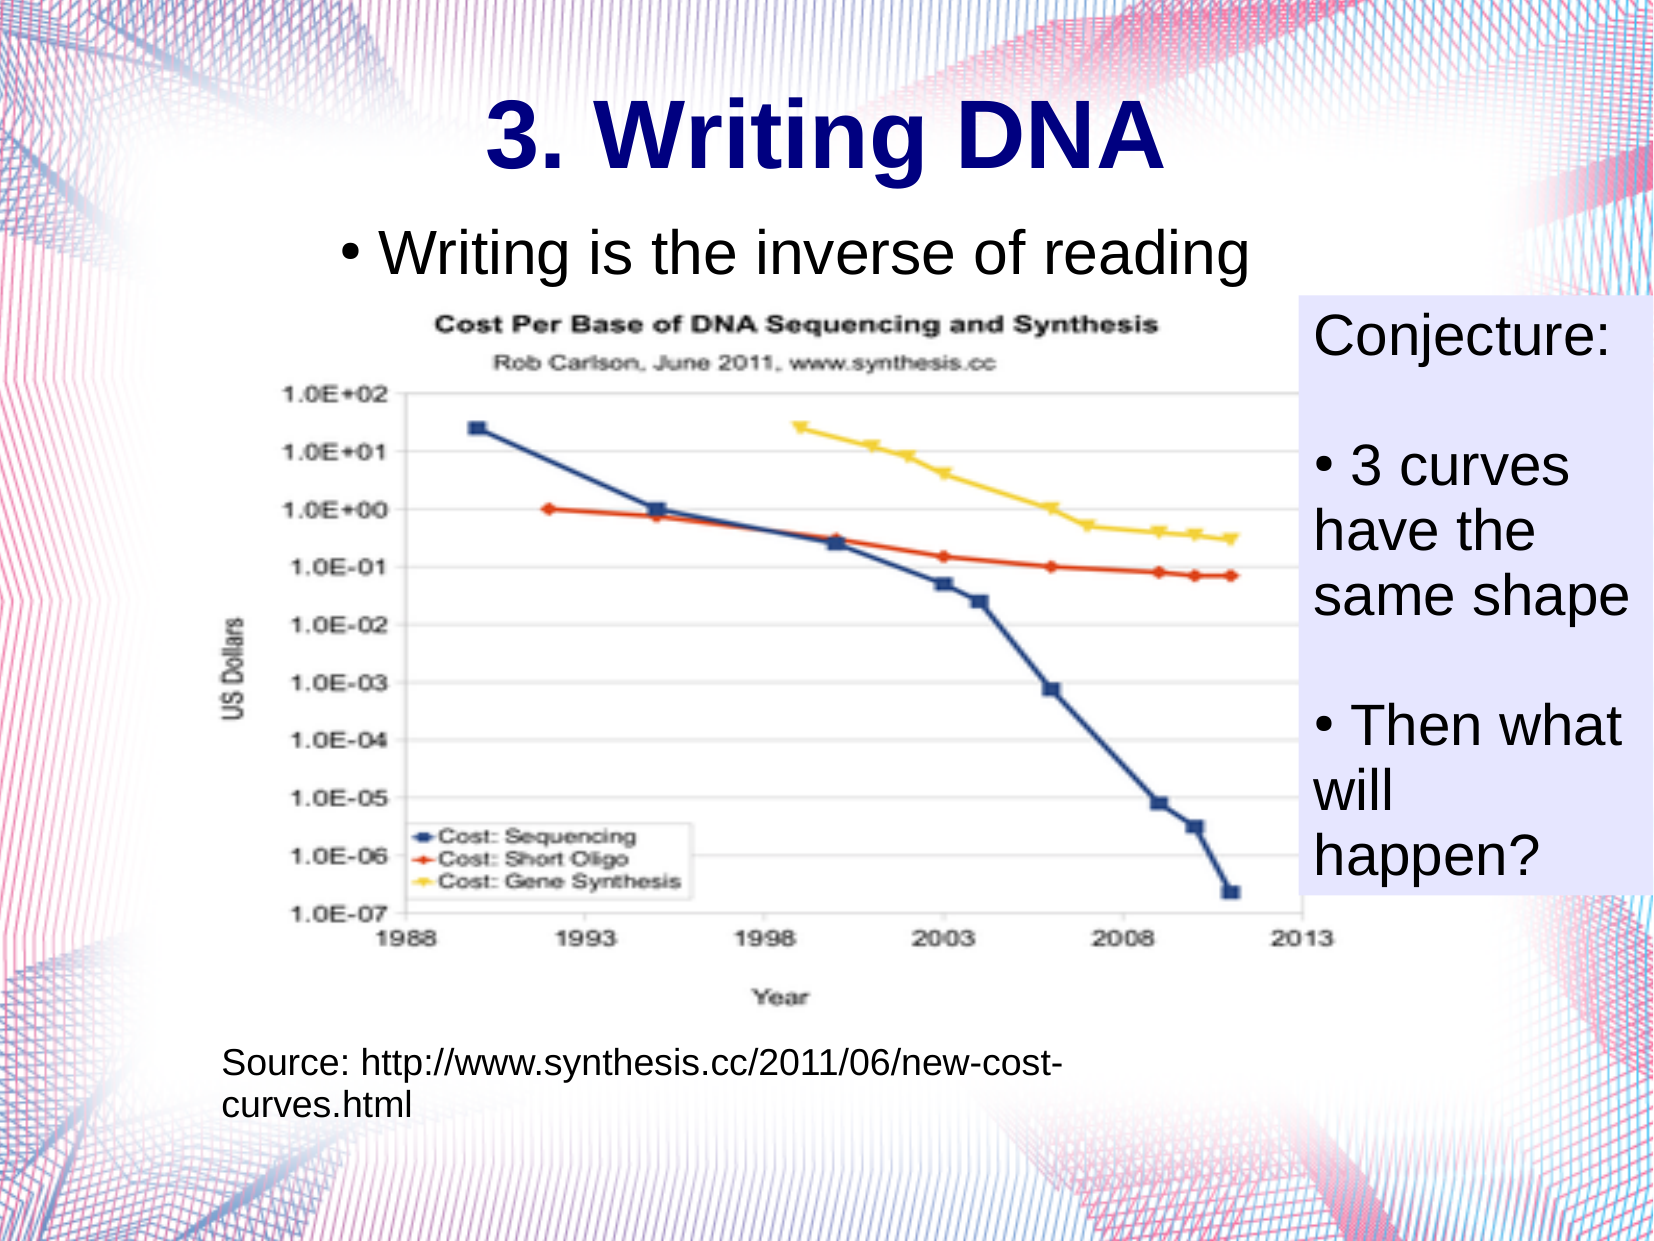

# 3. Writing DNA
 Writing is the inverse of reading
Conjecture:
 3 curves have the same shape
 Then what will happen?
Source: http://www.synthesis.cc/2011/06/new-cost-curves.html